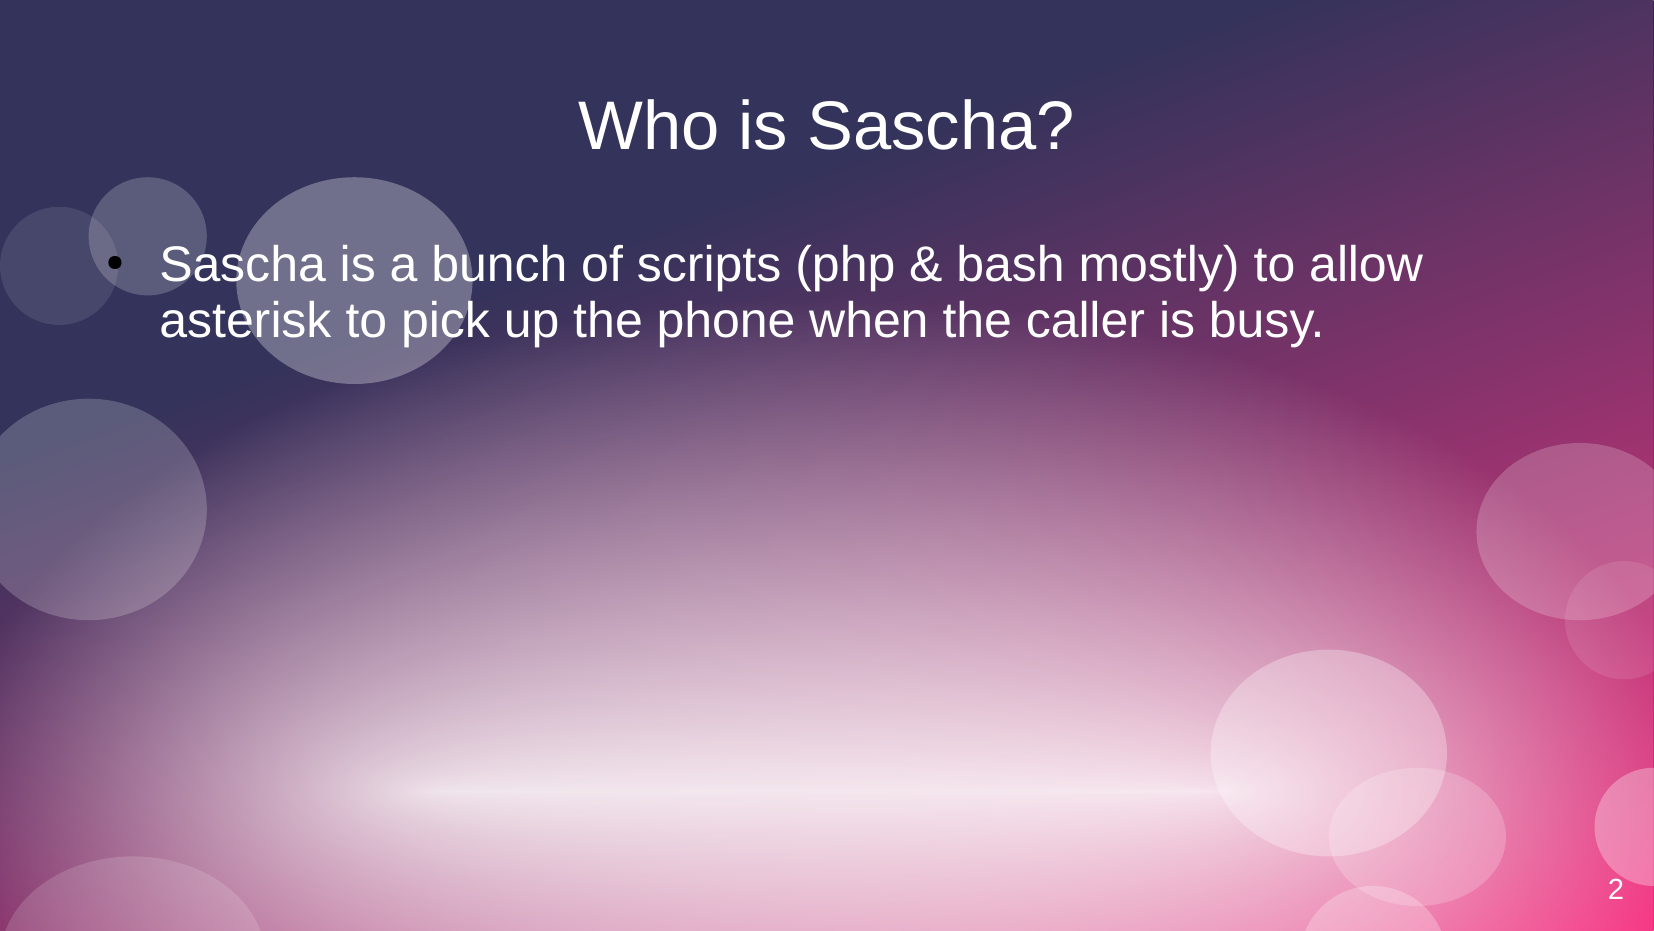

# Who is Sascha?
Sascha is a bunch of scripts (php & bash mostly) to allow asterisk to pick up the phone when the caller is busy.